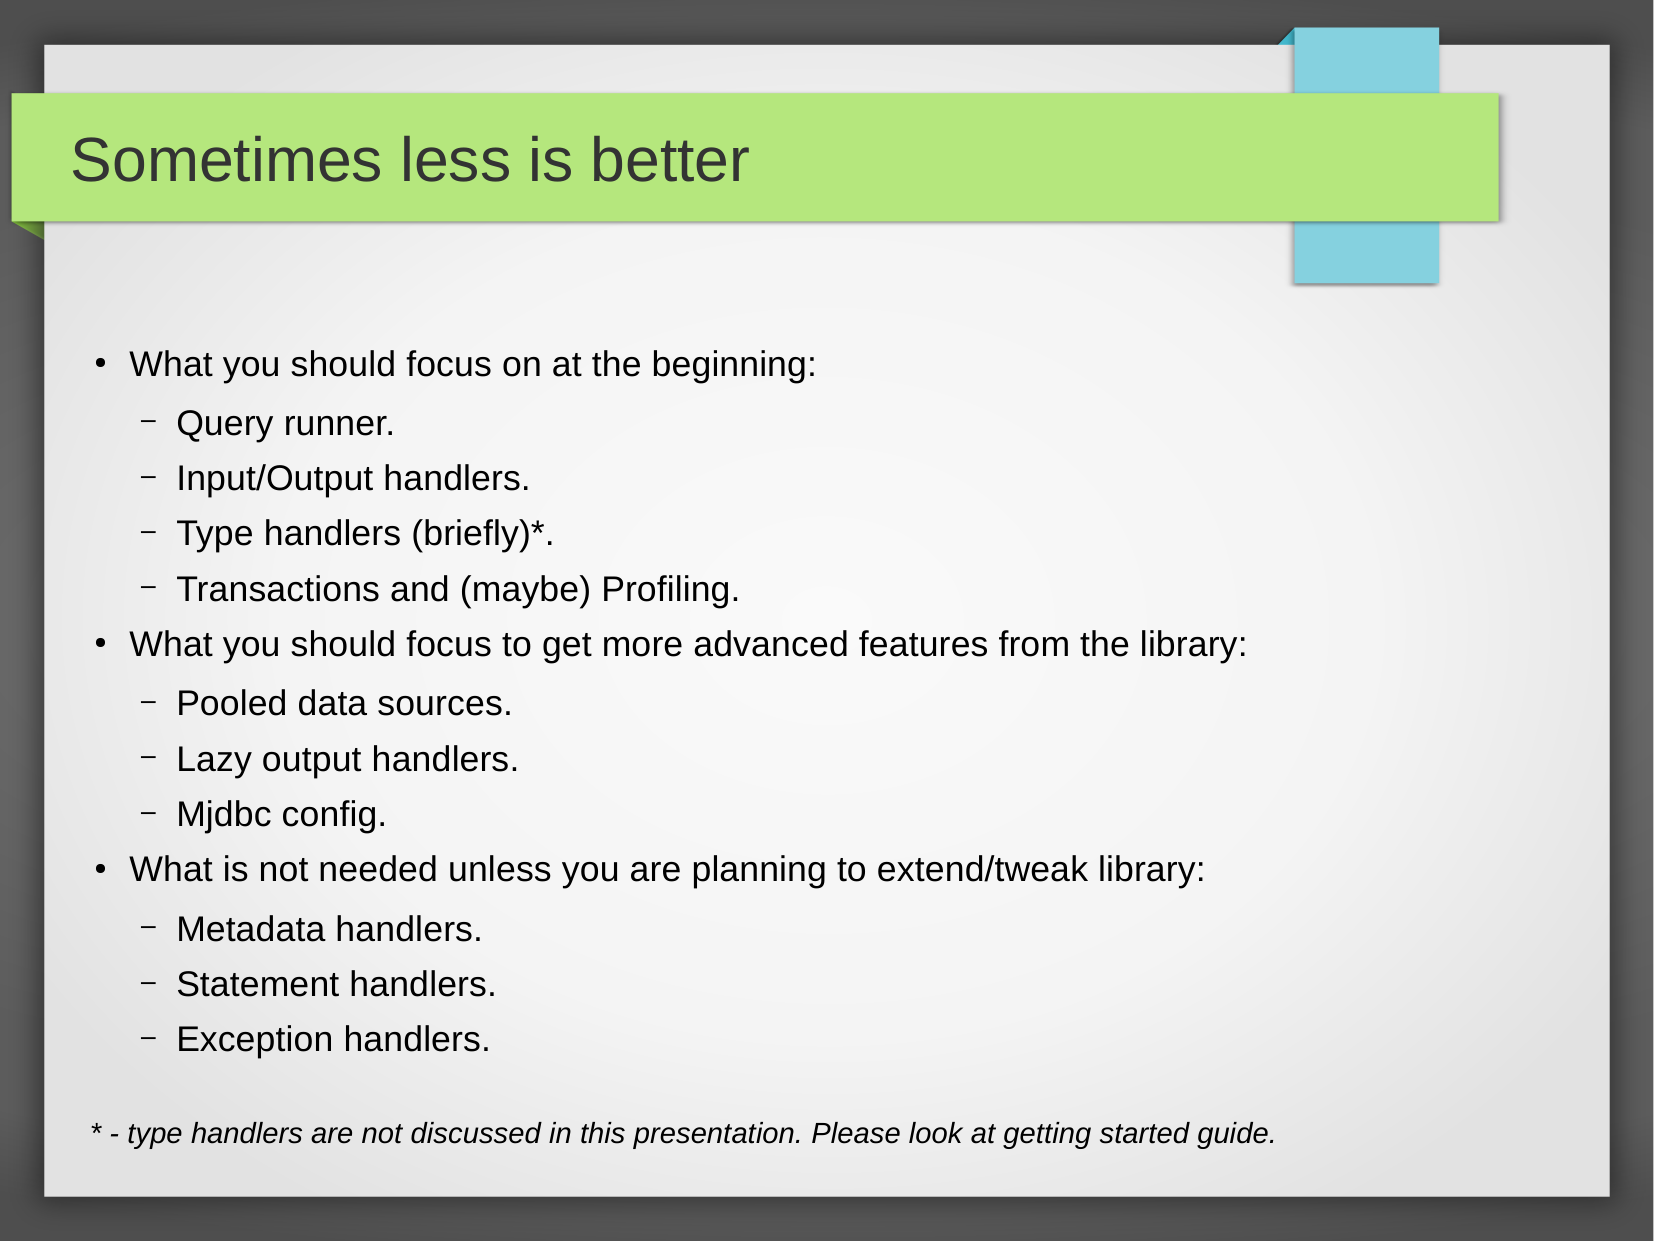

# Sometimes less is better
What you should focus on at the beginning:
Query runner.
Input/Output handlers.
Type handlers (briefly)*.
Transactions and (maybe) Profiling.
What you should focus to get more advanced features from the library:
Pooled data sources.
Lazy output handlers.
Mjdbc config.
What is not needed unless you are planning to extend/tweak library:
Metadata handlers.
Statement handlers.
Exception handlers.
* - type handlers are not discussed in this presentation. Please look at getting started guide.